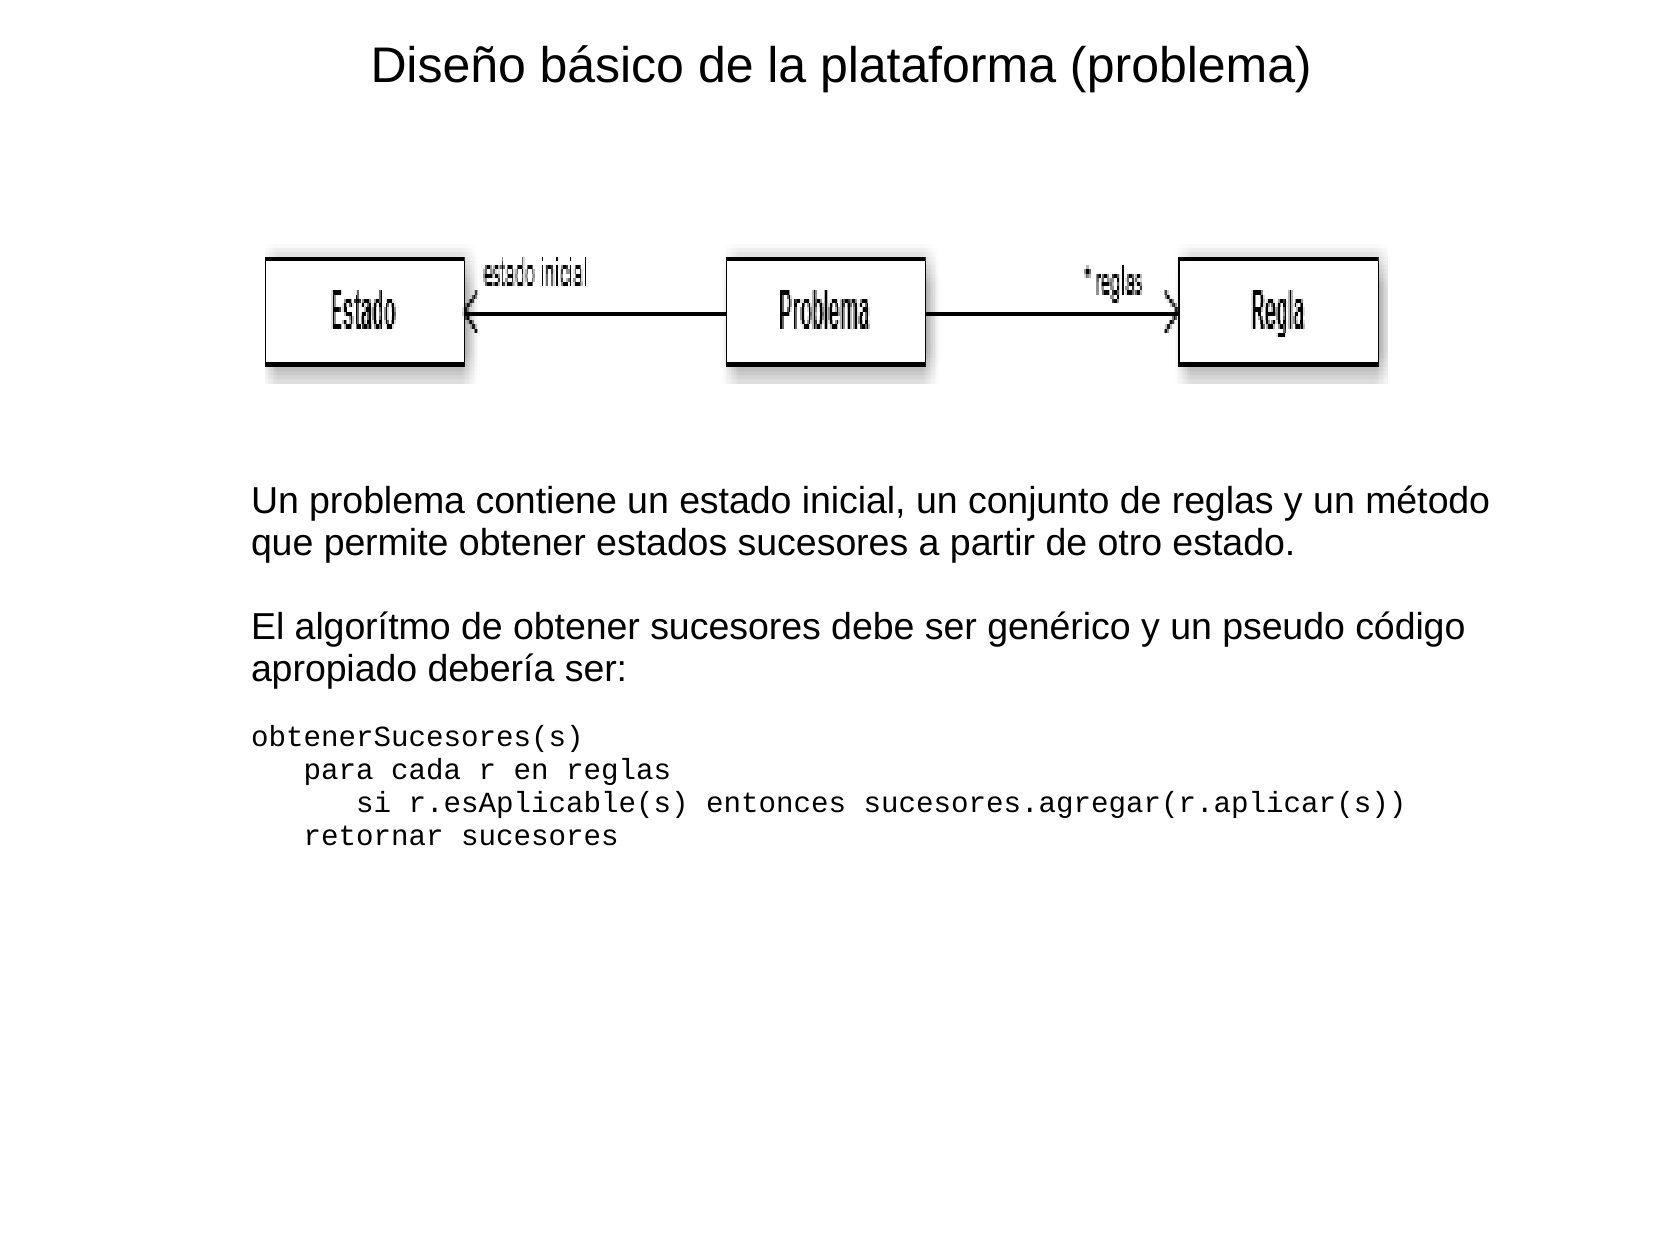

Diseño básico de la plataforma (problema)
Un problema contiene un estado inicial, un conjunto de reglas y un método que permite obtener estados sucesores a partir de otro estado.
El algorítmo de obtener sucesores debe ser genérico y un pseudo código apropiado debería ser:
obtenerSucesores(s)
 para cada r en reglas
 si r.esAplicable(s) entonces sucesores.agregar(r.aplicar(s))
 retornar sucesores